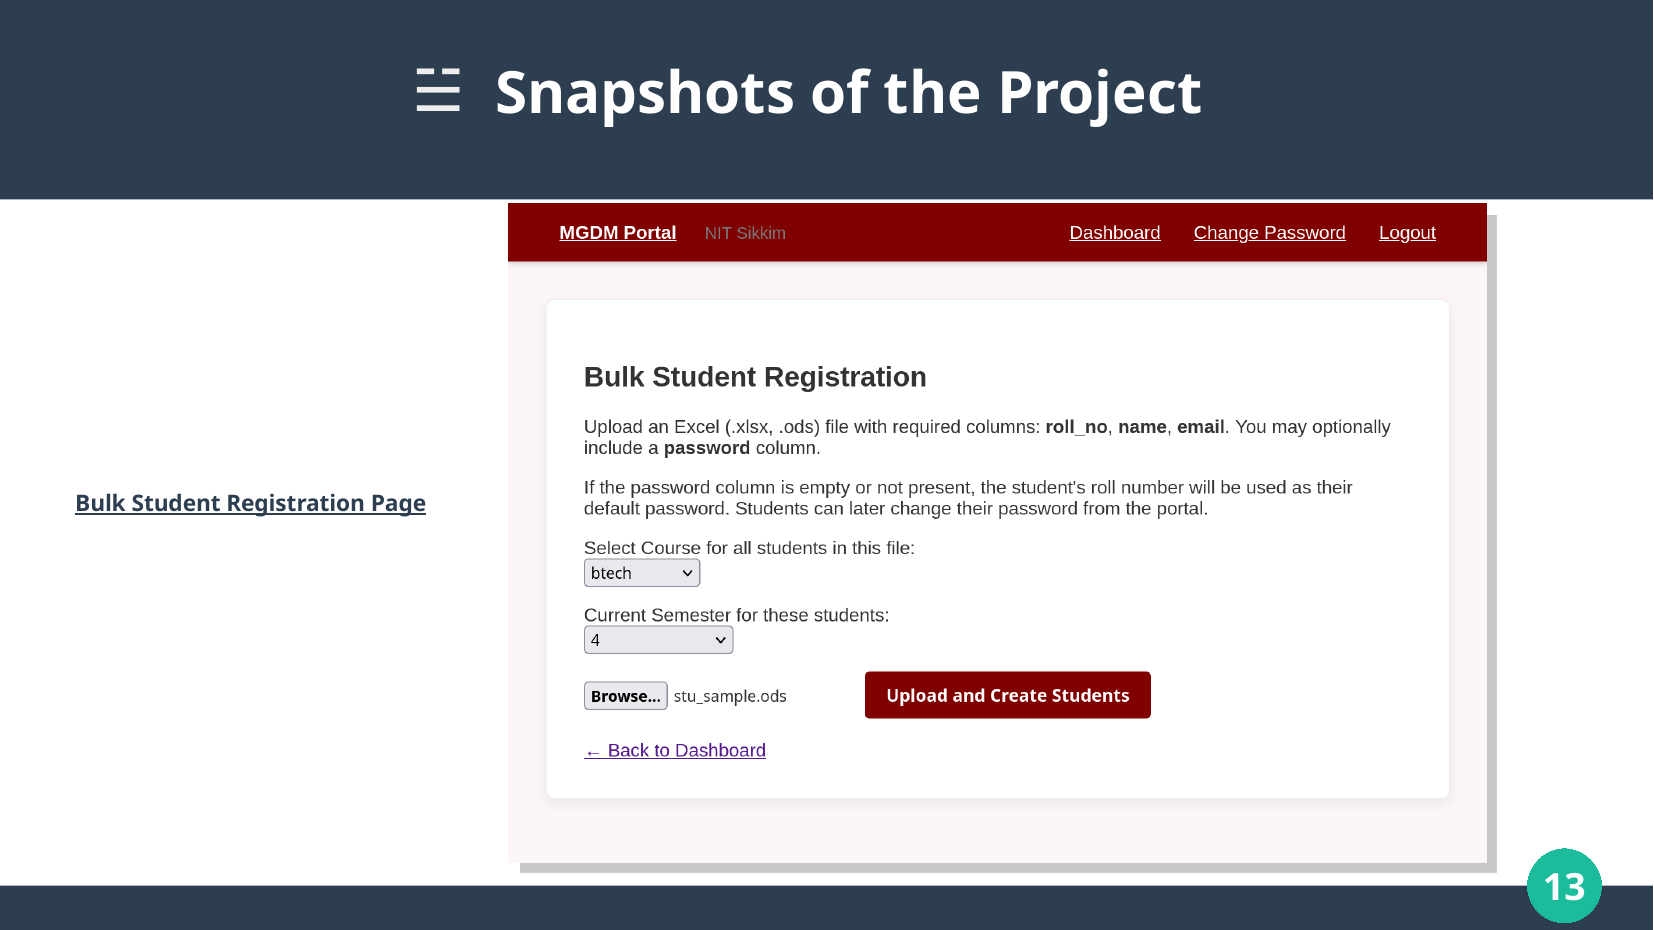

# Snapshots of the Project
Bulk Student Registration Page
13